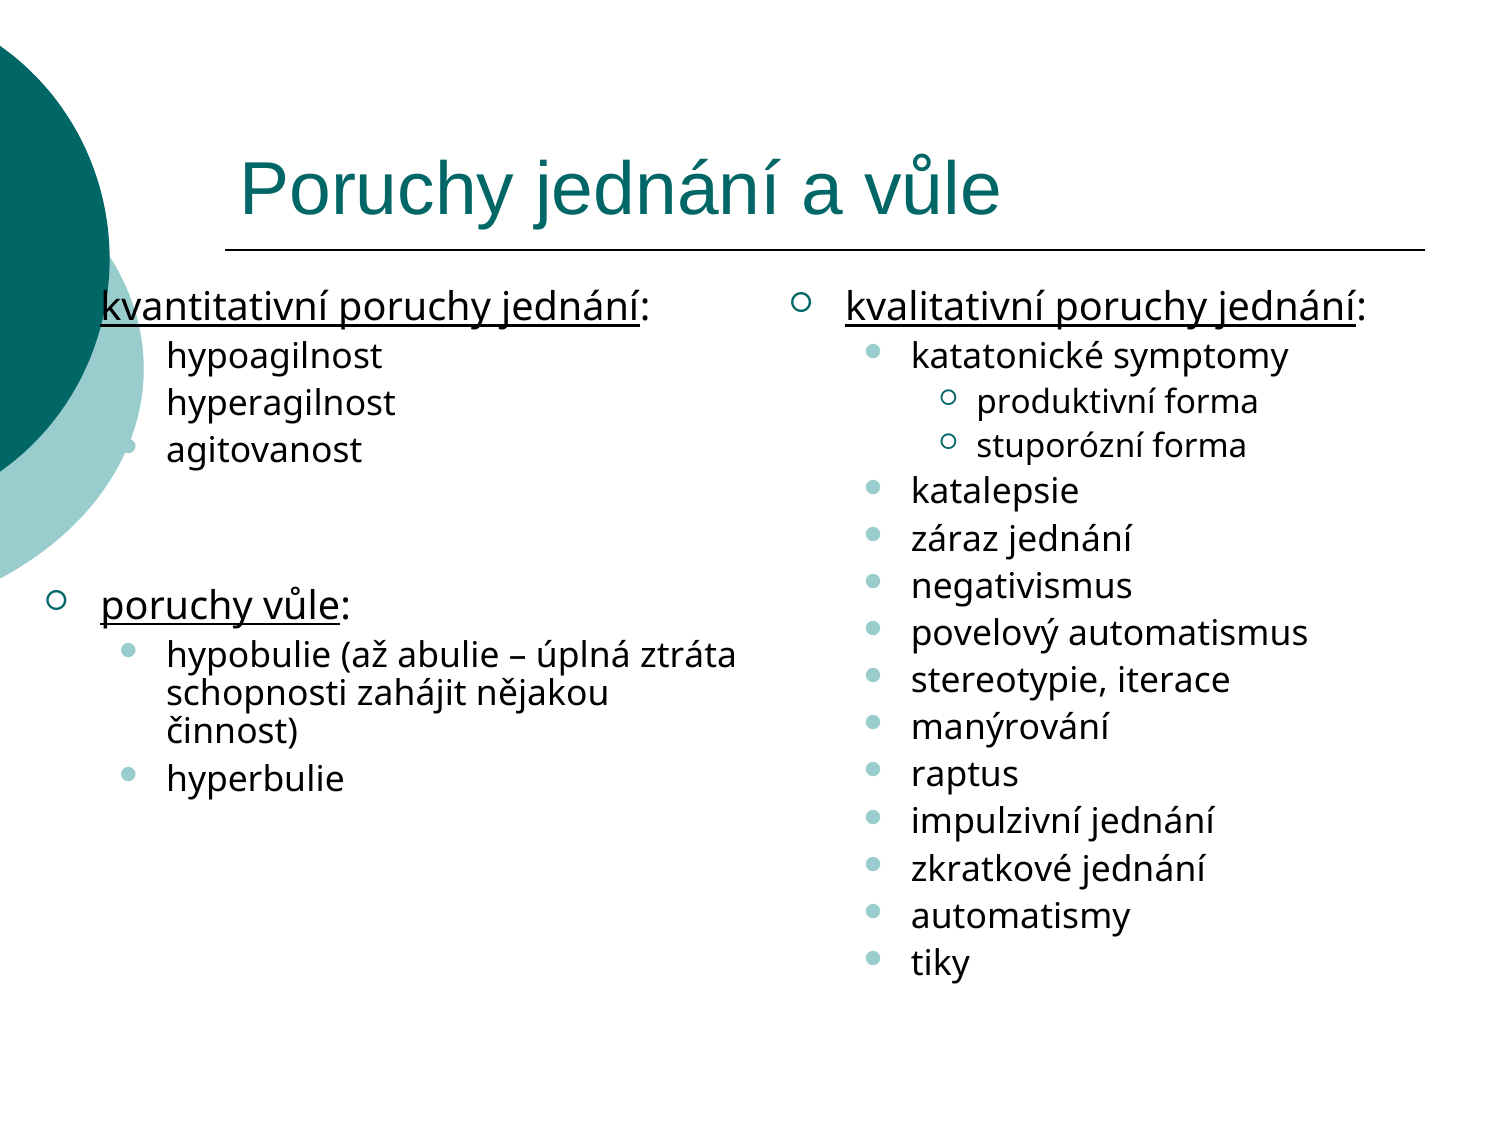

# Poruchy jednání a vůle
kvantitativní poruchy jednání:
hypoagilnost
hyperagilnost
agitovanost
poruchy vůle:
hypobulie (až abulie – úplná ztráta schopnosti zahájit nějakou činnost)
hyperbulie
kvalitativní poruchy jednání:
katatonické symptomy
produktivní forma
stuporózní forma
katalepsie
záraz jednání
negativismus
povelový automatismus
stereotypie, iterace
manýrování
raptus
impulzivní jednání
zkratkové jednání
automatismy
tiky